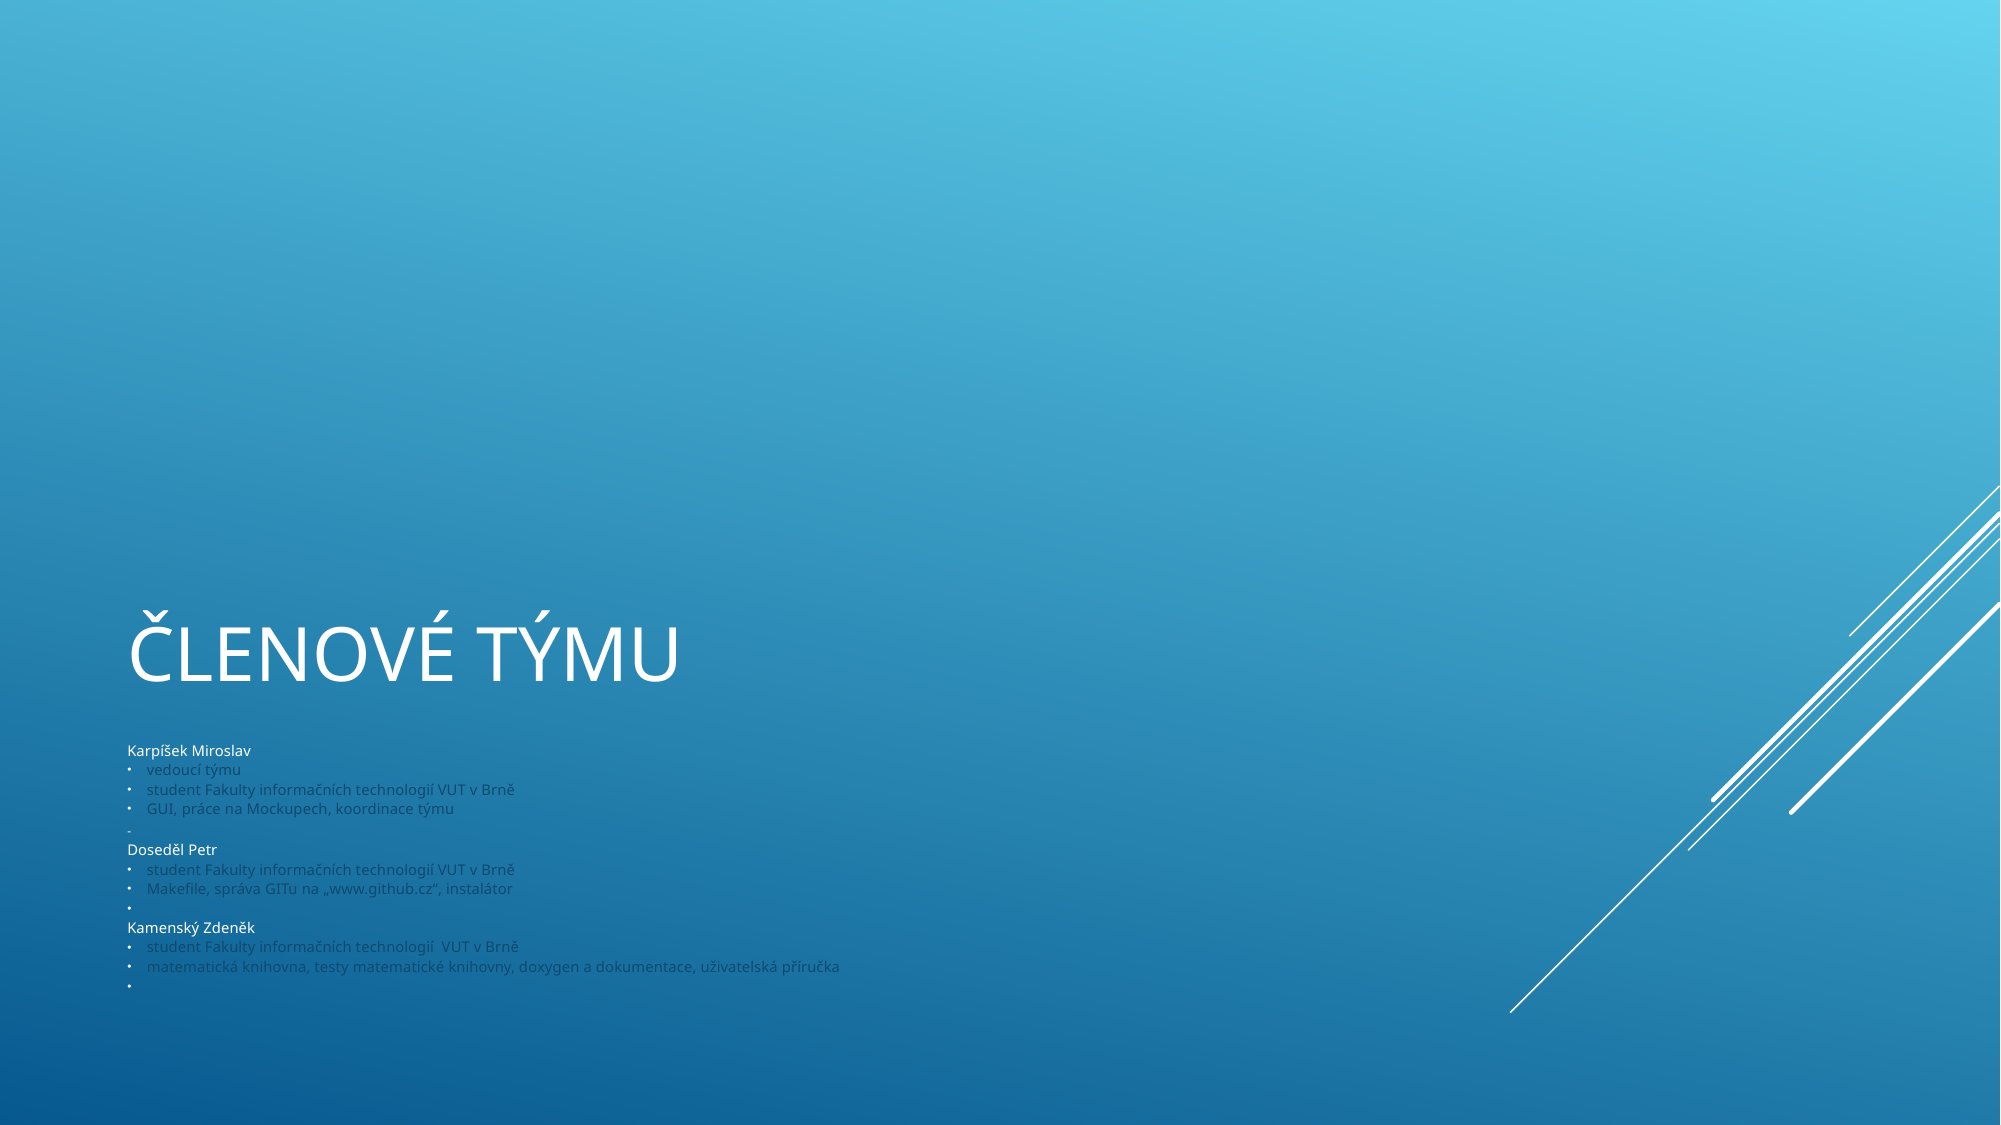

# Členové týmu
Karpíšek Miroslav
vedoucí týmu
student Fakulty informačních technologií VUT v Brně
GUI, práce na Mockupech, koordinace týmu
Doseděl Petr
student Fakulty informačních technologií VUT v Brně
Makefile, správa GITu na „www.github.cz“, instalátor
Kamenský Zdeněk
student Fakulty informačních technologií VUT v Brně
matematická knihovna, testy matematické knihovny, doxygen a dokumentace, uživatelská příručka